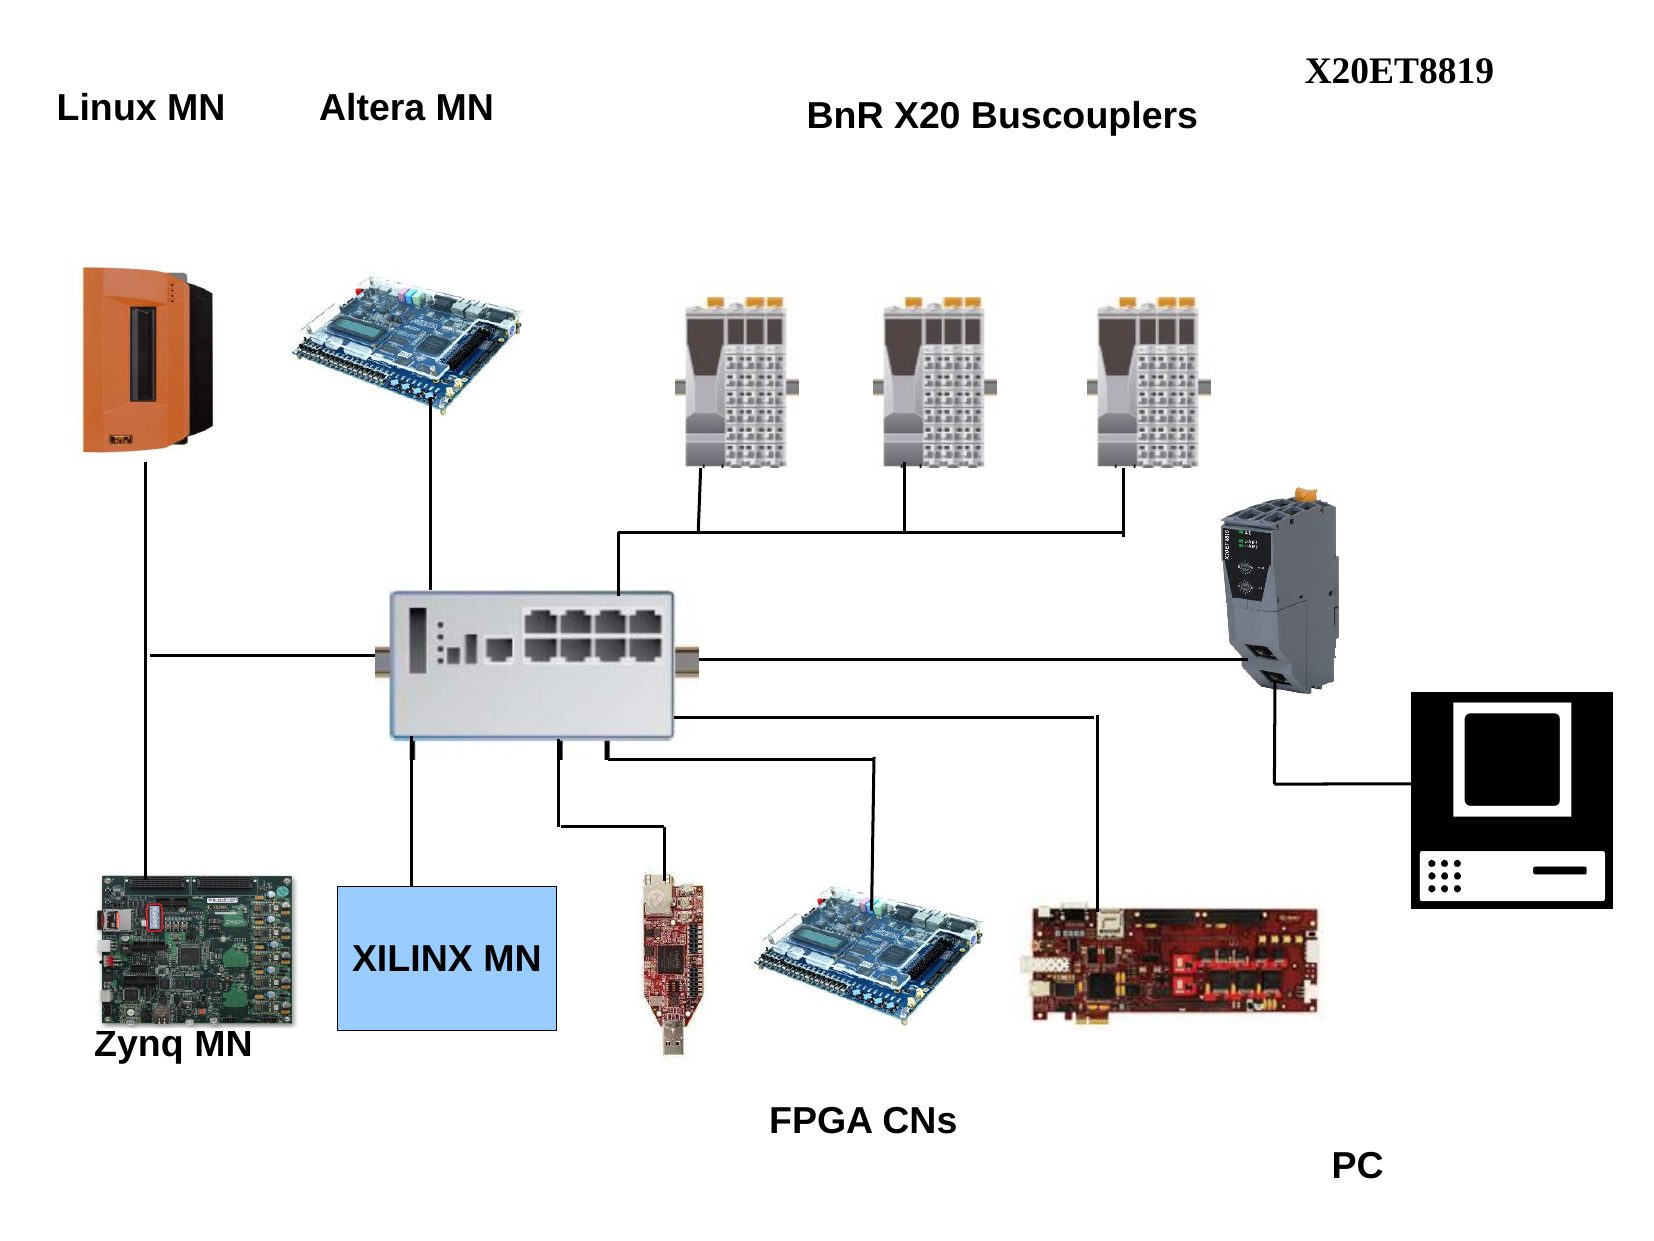

X20ET8819
Linux MN
Altera MN
BnR X20 Buscouplers
XILINX MN
Zynq MN
FPGA CNs
PC